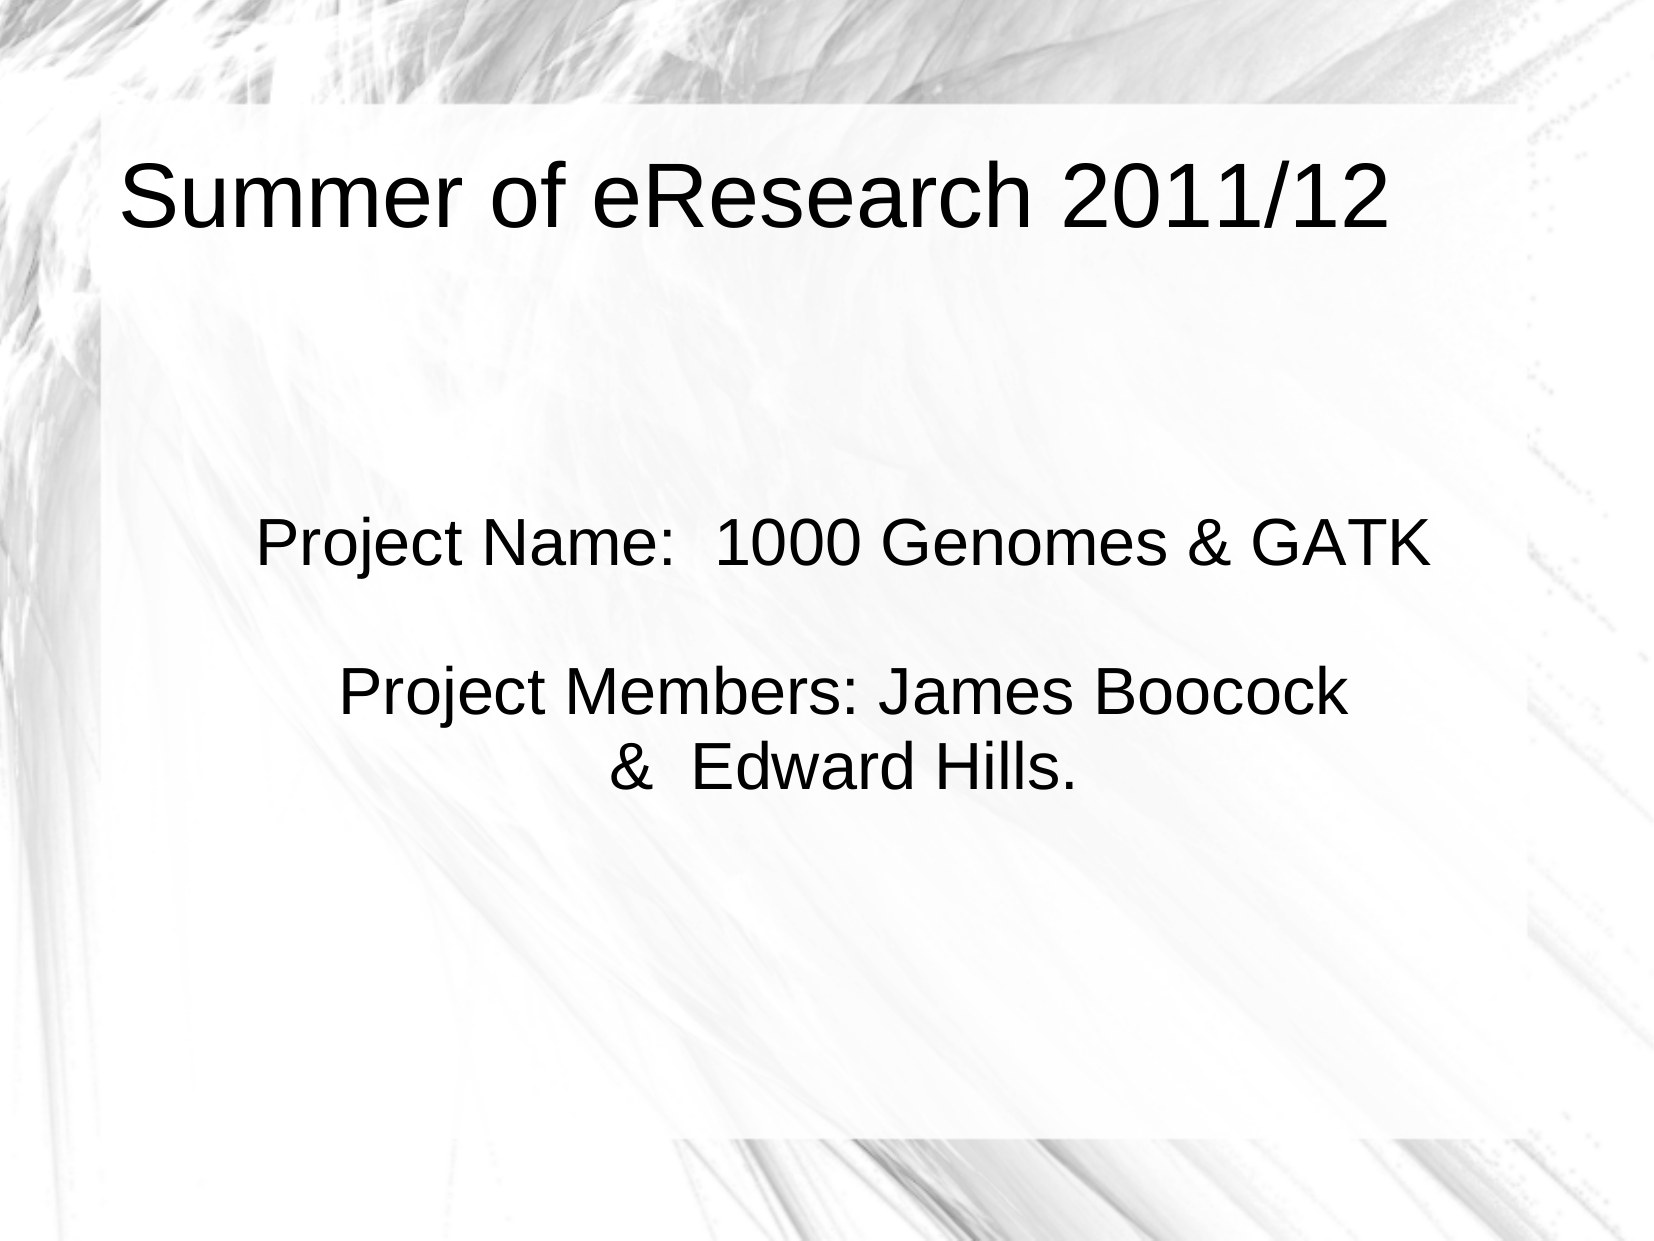

# Summer of eResearch 2011/12
Project Name: 1000 Genomes & GATK
Project Members: James Boocock
& Edward Hills.